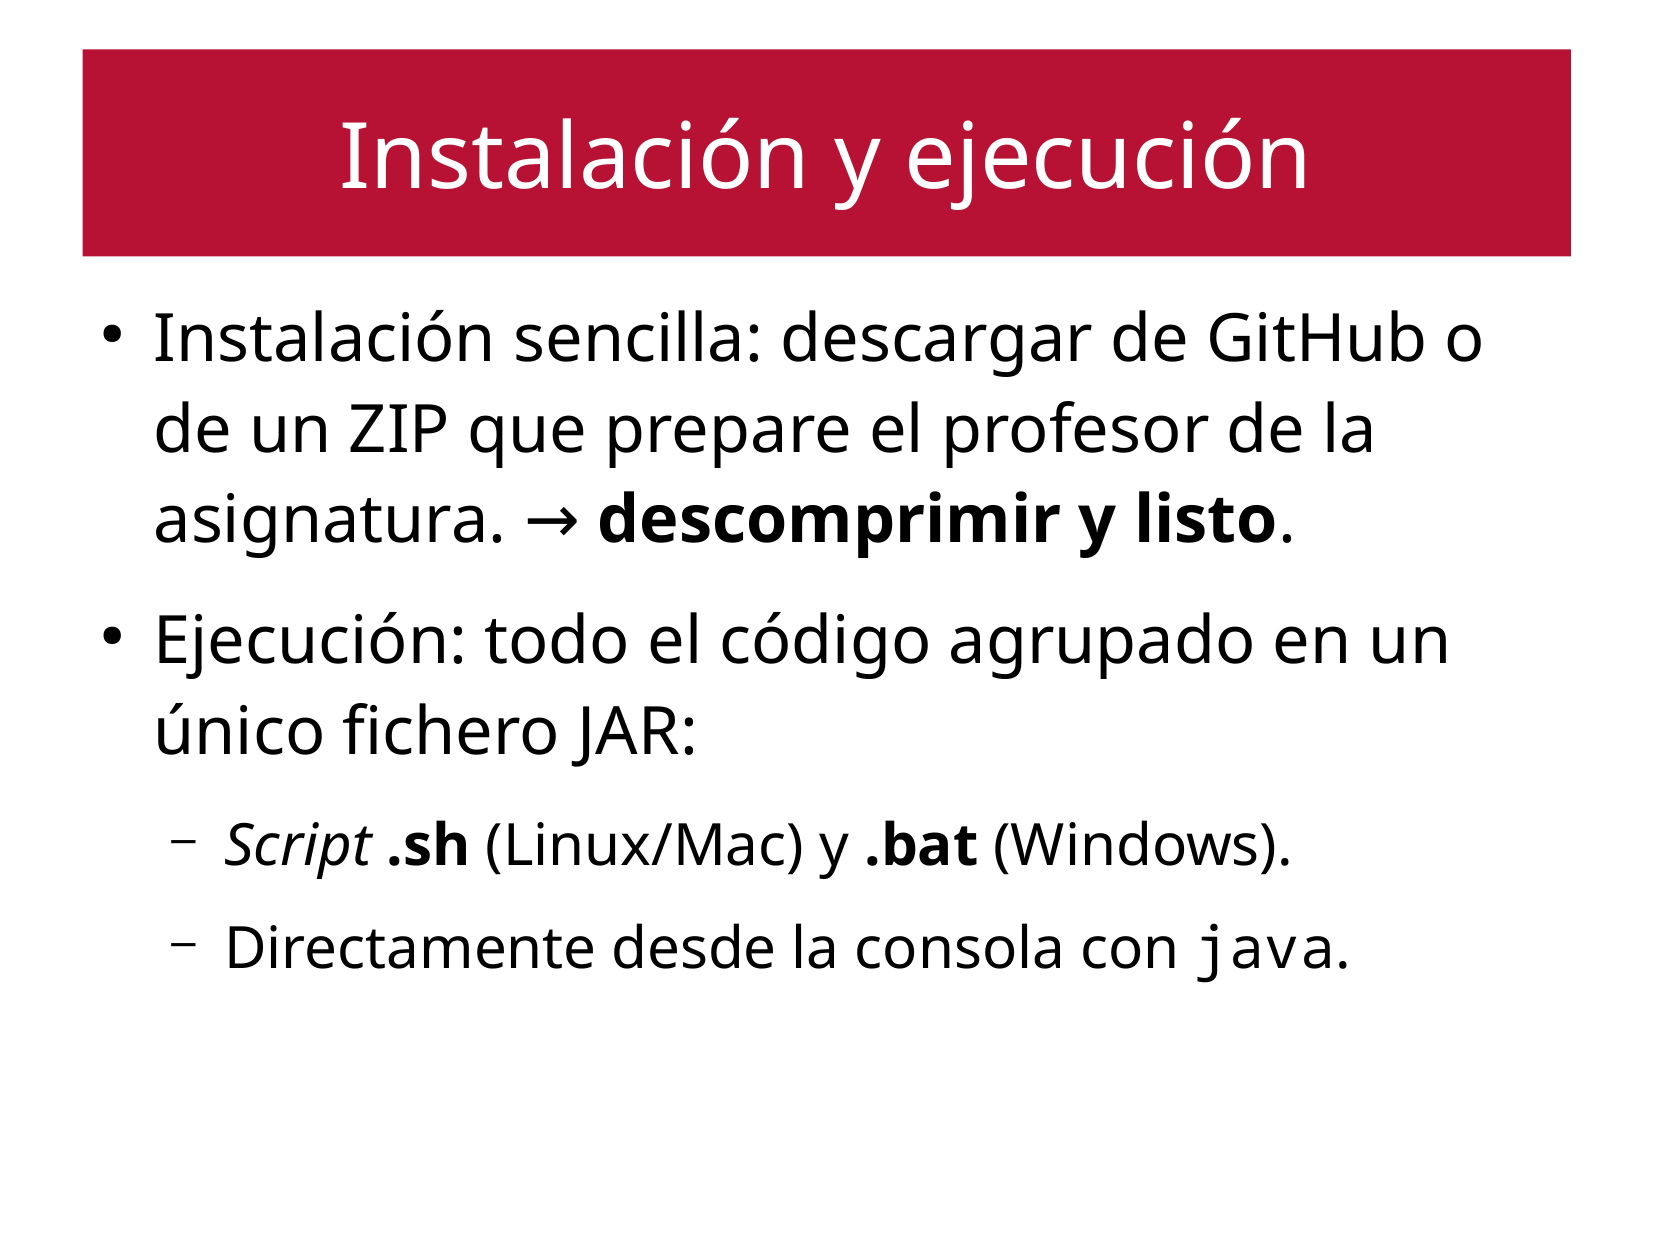

# Instalación y ejecución
Instalación sencilla: descargar de GitHub o de un ZIP que prepare el profesor de la asignatura. → descomprimir y listo.
Ejecución: todo el código agrupado en un único fichero JAR:
Script .sh (Linux/Mac) y .bat (Windows).
Directamente desde la consola con java.